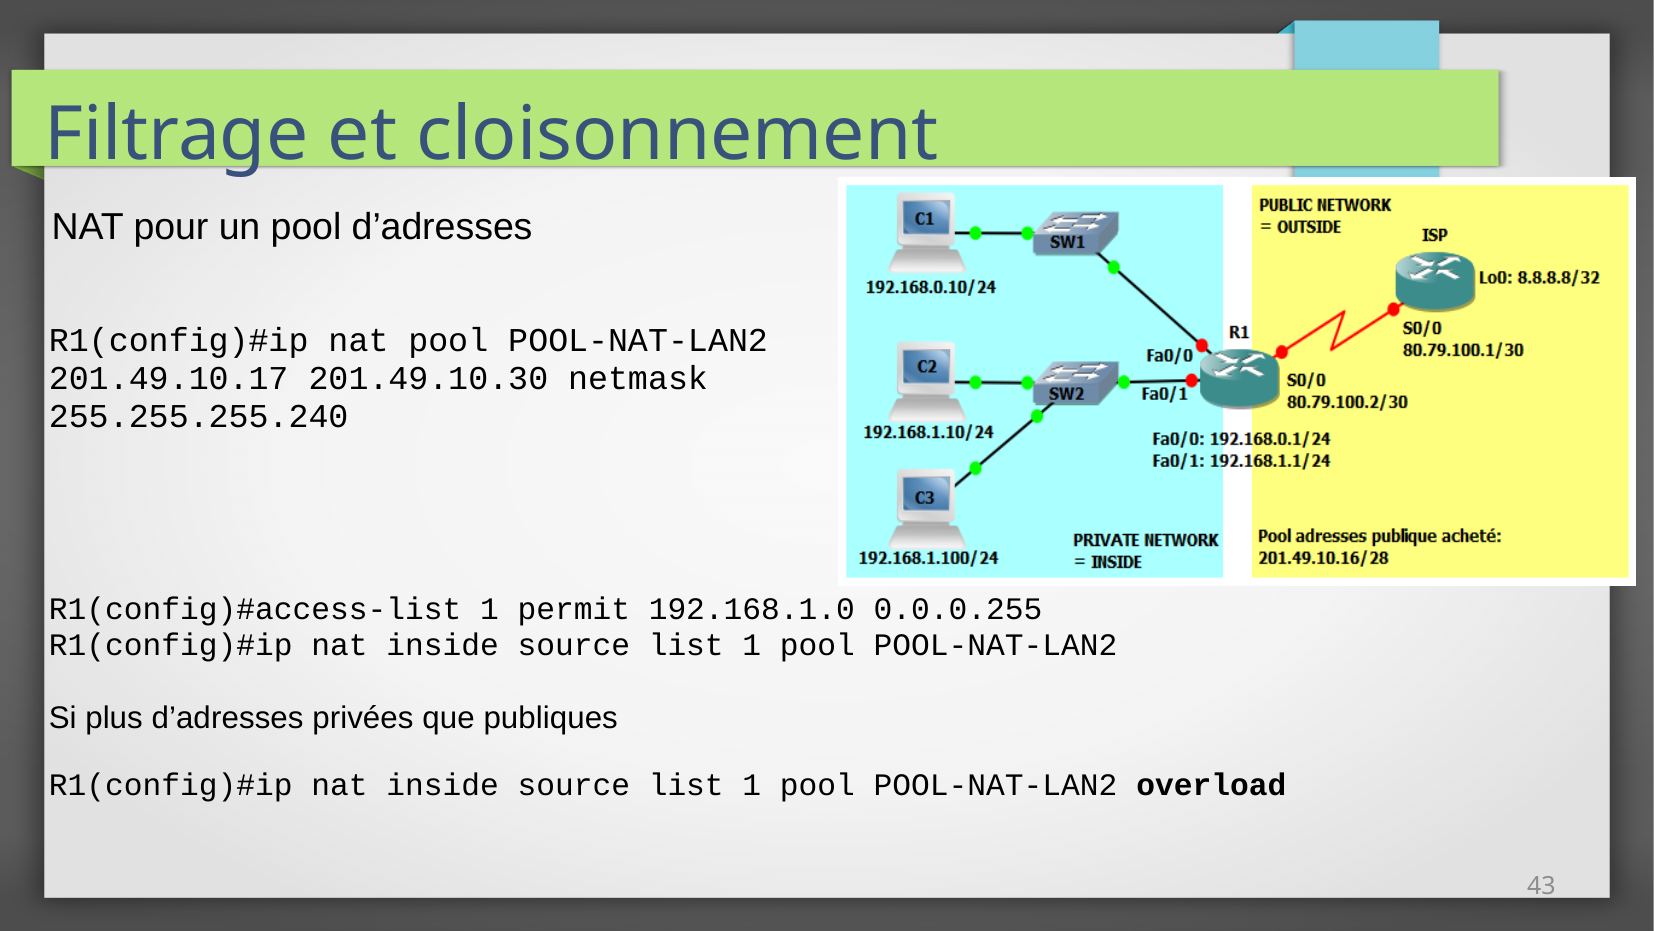

Filtrage et cloisonnement
NAT pour un pool d’adresses
R1(config)#ip nat pool POOL-NAT-LAN2 201.49.10.17 201.49.10.30 netmask 255.255.255.240
R1(config)#access-list 1 permit 192.168.1.0 0.0.0.255
R1(config)#ip nat inside source list 1 pool POOL-NAT-LAN2
Si plus d’adresses privées que publiques
R1(config)#ip nat inside source list 1 pool POOL-NAT-LAN2 overload